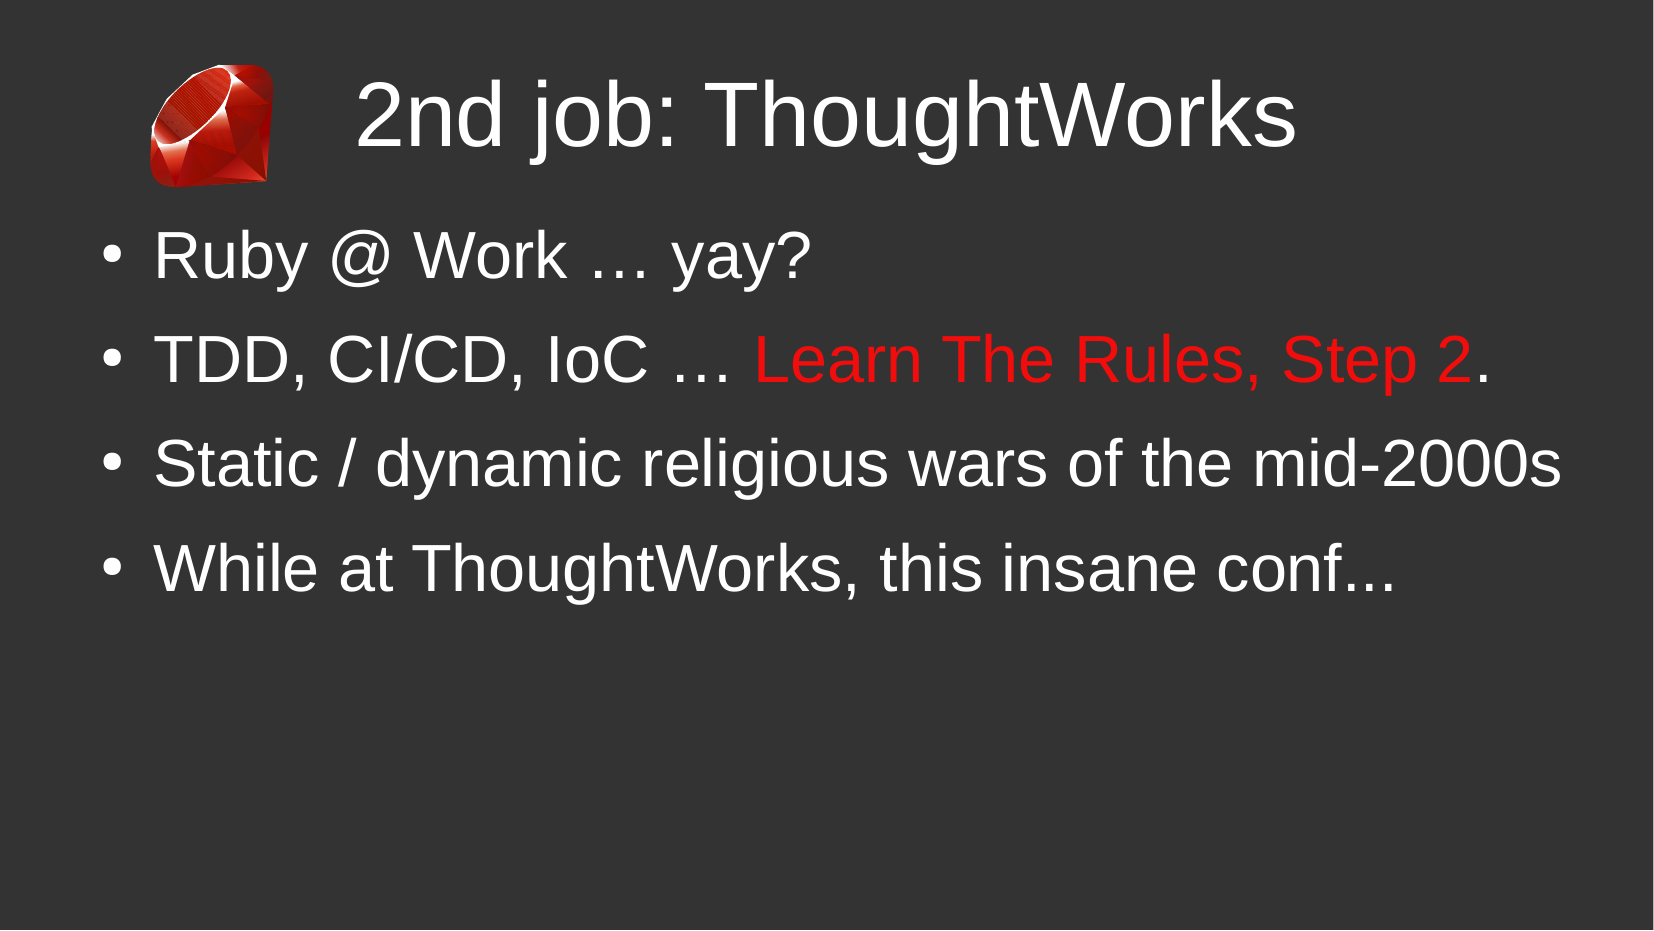

# 2nd job: ThoughtWorks
Ruby @ Work … yay?
TDD, CI/CD, IoC … Learn The Rules, Step 2.
Static / dynamic religious wars of the mid-2000s
While at ThoughtWorks, this insane conf...